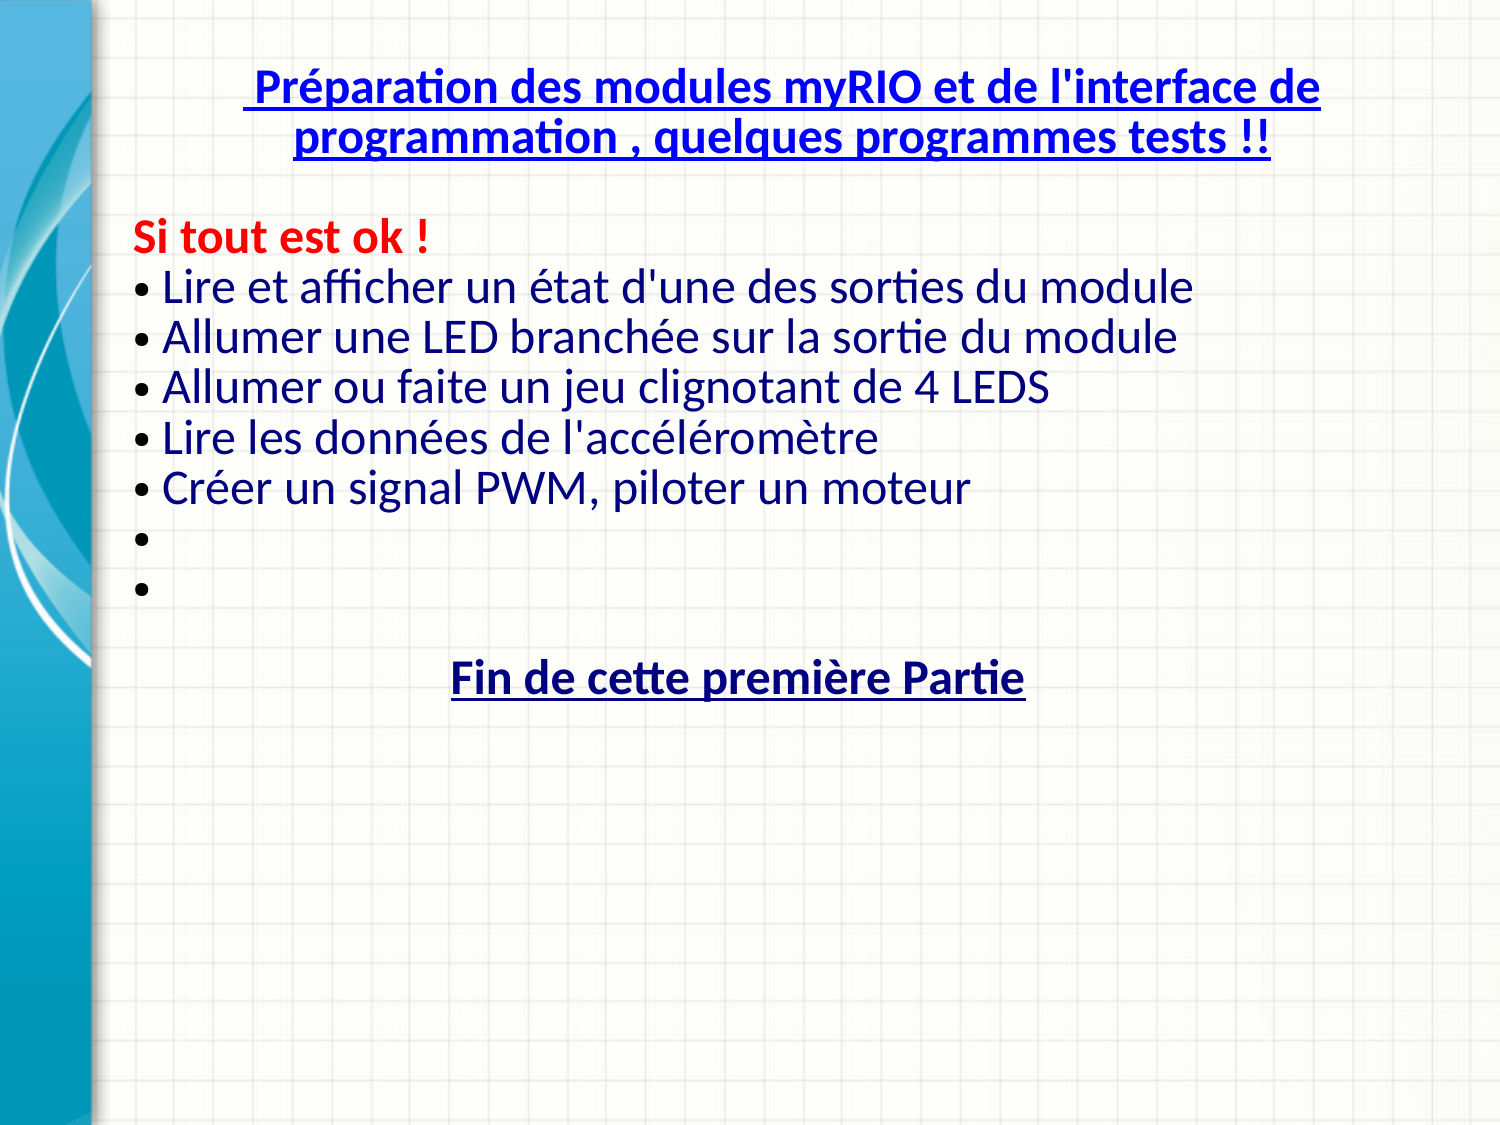

Préparation des modules myRIO et de l'interface de programmation , quelques programmes tests !!
Si tout est ok !
 Lire et afficher un état d'une des sorties du module
 Allumer une LED branchée sur la sortie du module
 Allumer ou faite un jeu clignotant de 4 LEDS
 Lire les données de l'accéléromètre
 Créer un signal PWM, piloter un moteur
Fin de cette première Partie